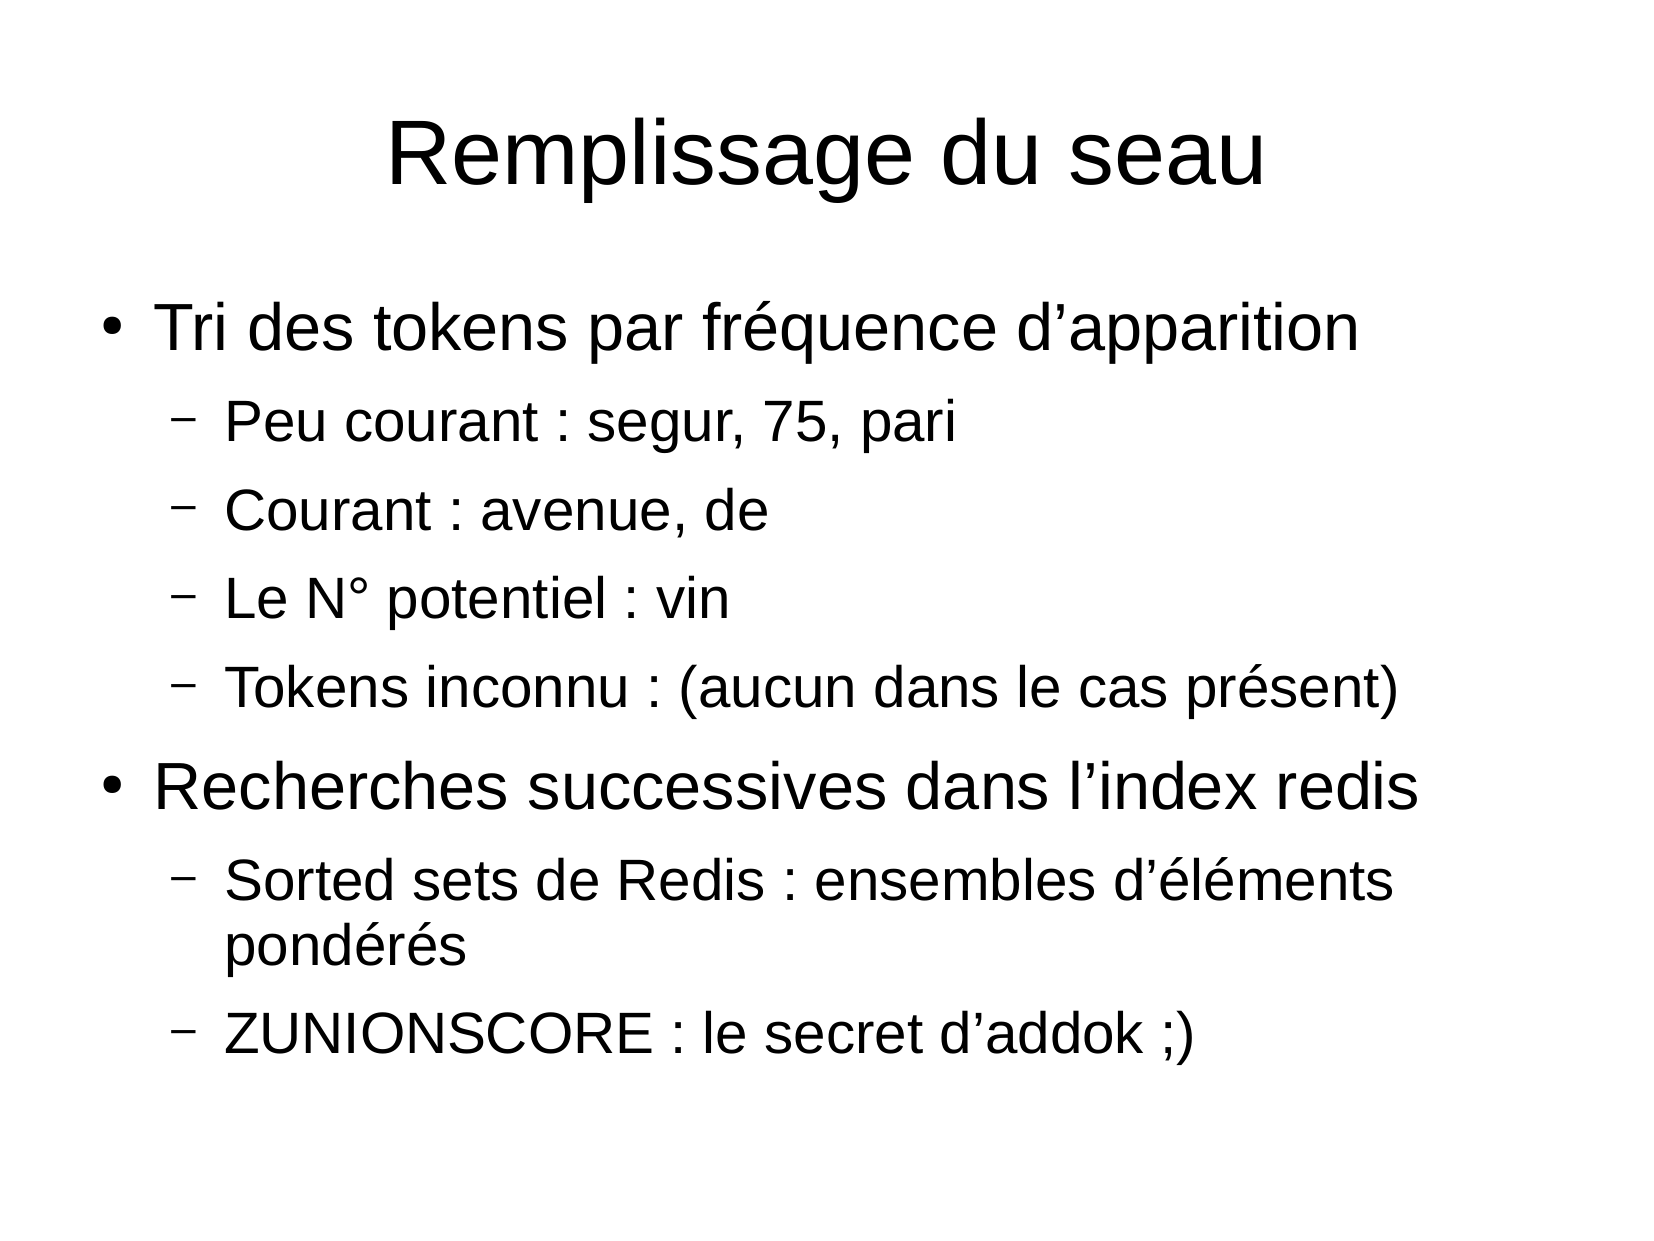

# Remplissage du seau
Tri des tokens par fréquence d’apparition
Peu courant : segur, 75, pari
Courant : avenue, de
Le N° potentiel : vin
Tokens inconnu : (aucun dans le cas présent)
Recherches successives dans l’index redis
Sorted sets de Redis : ensembles d’éléments pondérés
ZUNIONSCORE : le secret d’addok ;)